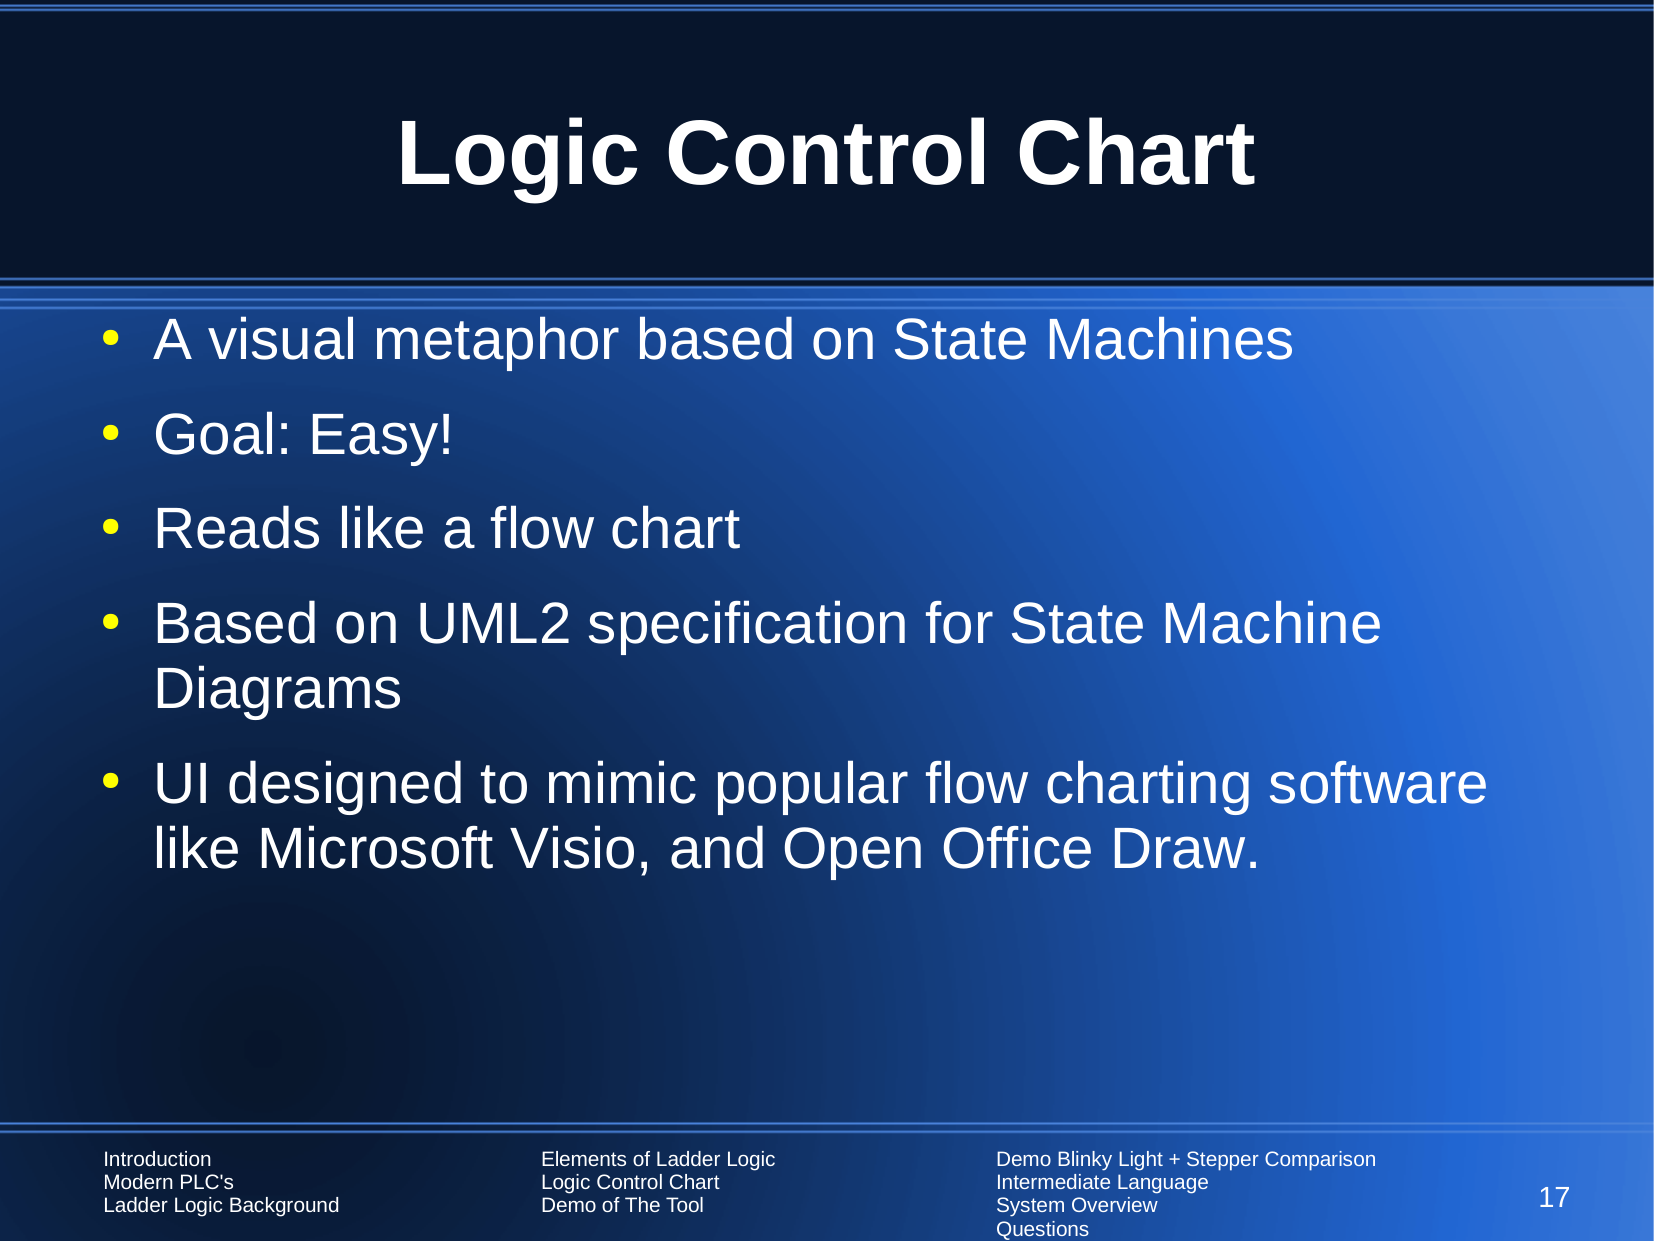

# Logic Control Chart
A visual metaphor based on State Machines
Goal: Easy!
Reads like a flow chart
Based on UML2 specification for State Machine Diagrams
UI designed to mimic popular flow charting software like Microsoft Visio, and Open Office Draw.
17